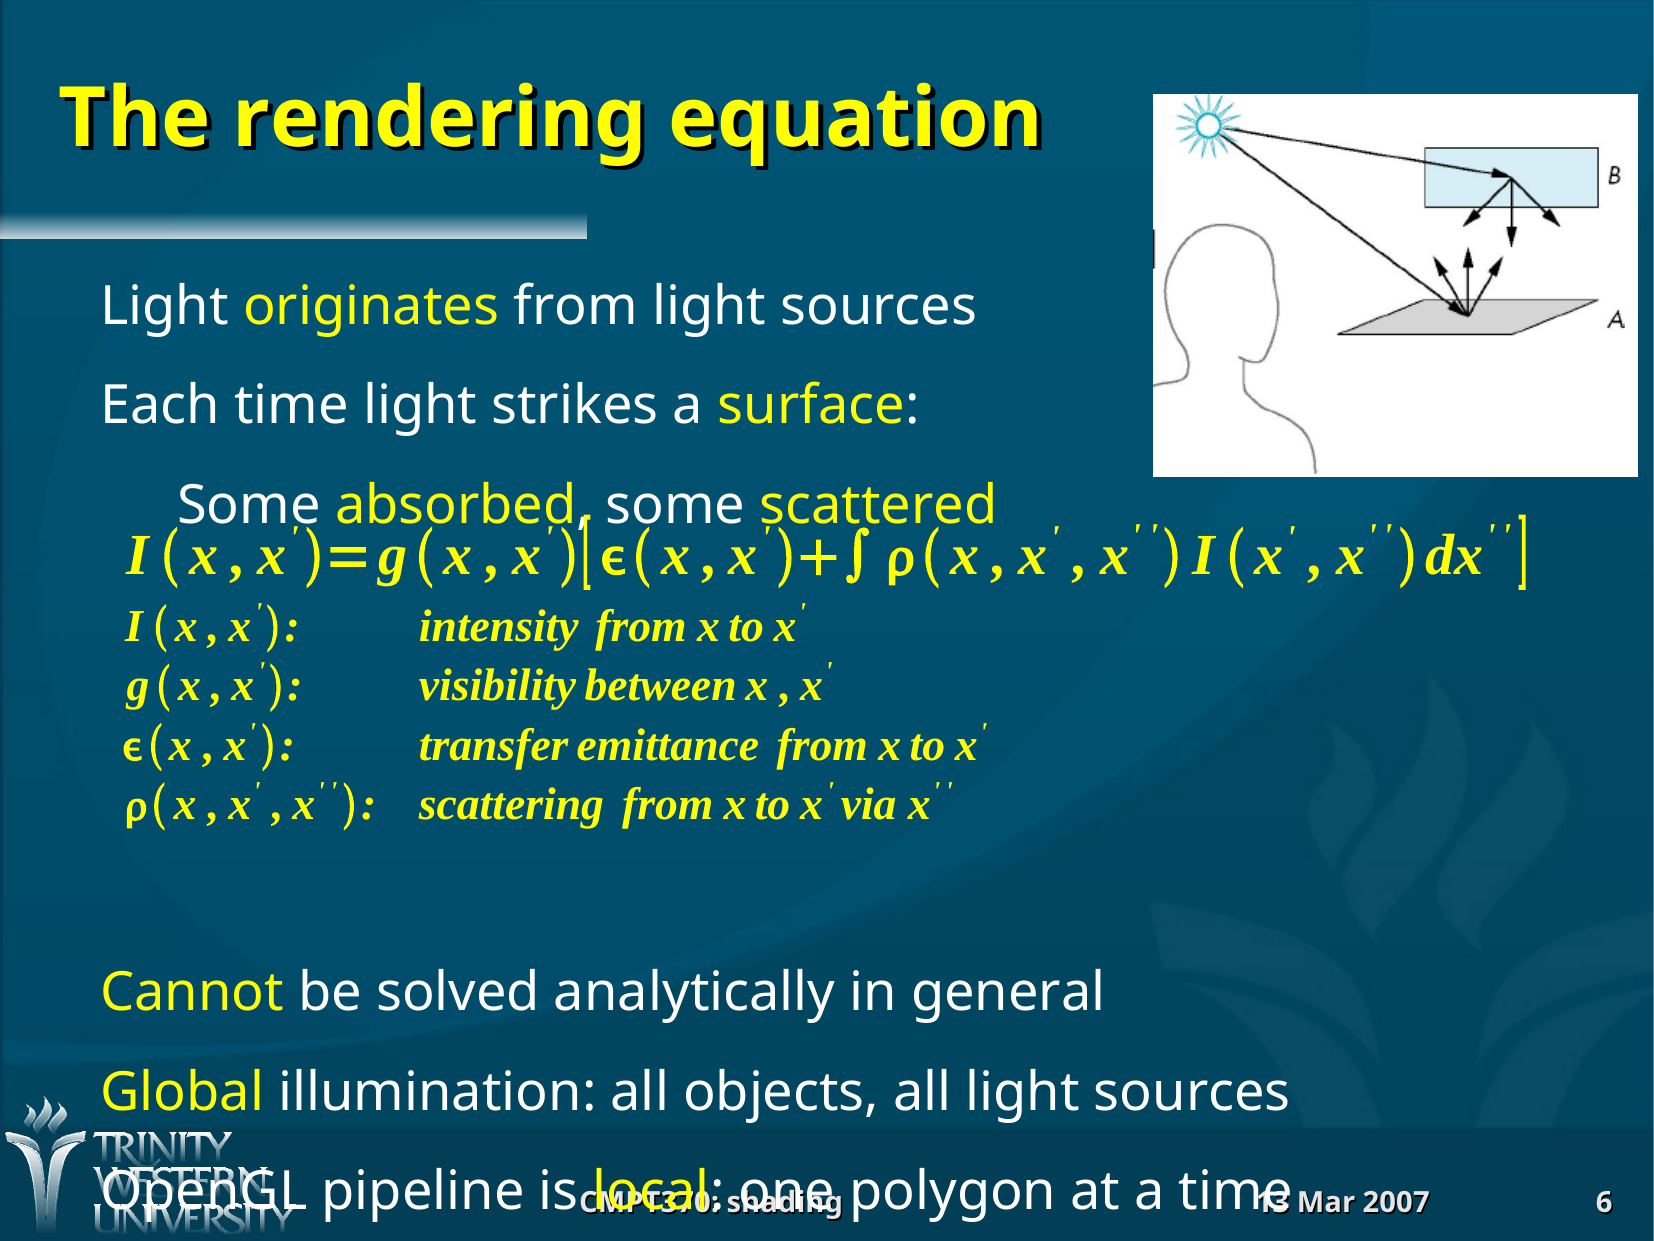

# The rendering equation
Light originates from light sources
Each time light strikes a surface:
Some absorbed, some scattered
Cannot be solved analytically in general
Global illumination: all objects, all light sources
OpenGL pipeline is local: one polygon at a time
CMPT370: shading
13 Mar 2007
6